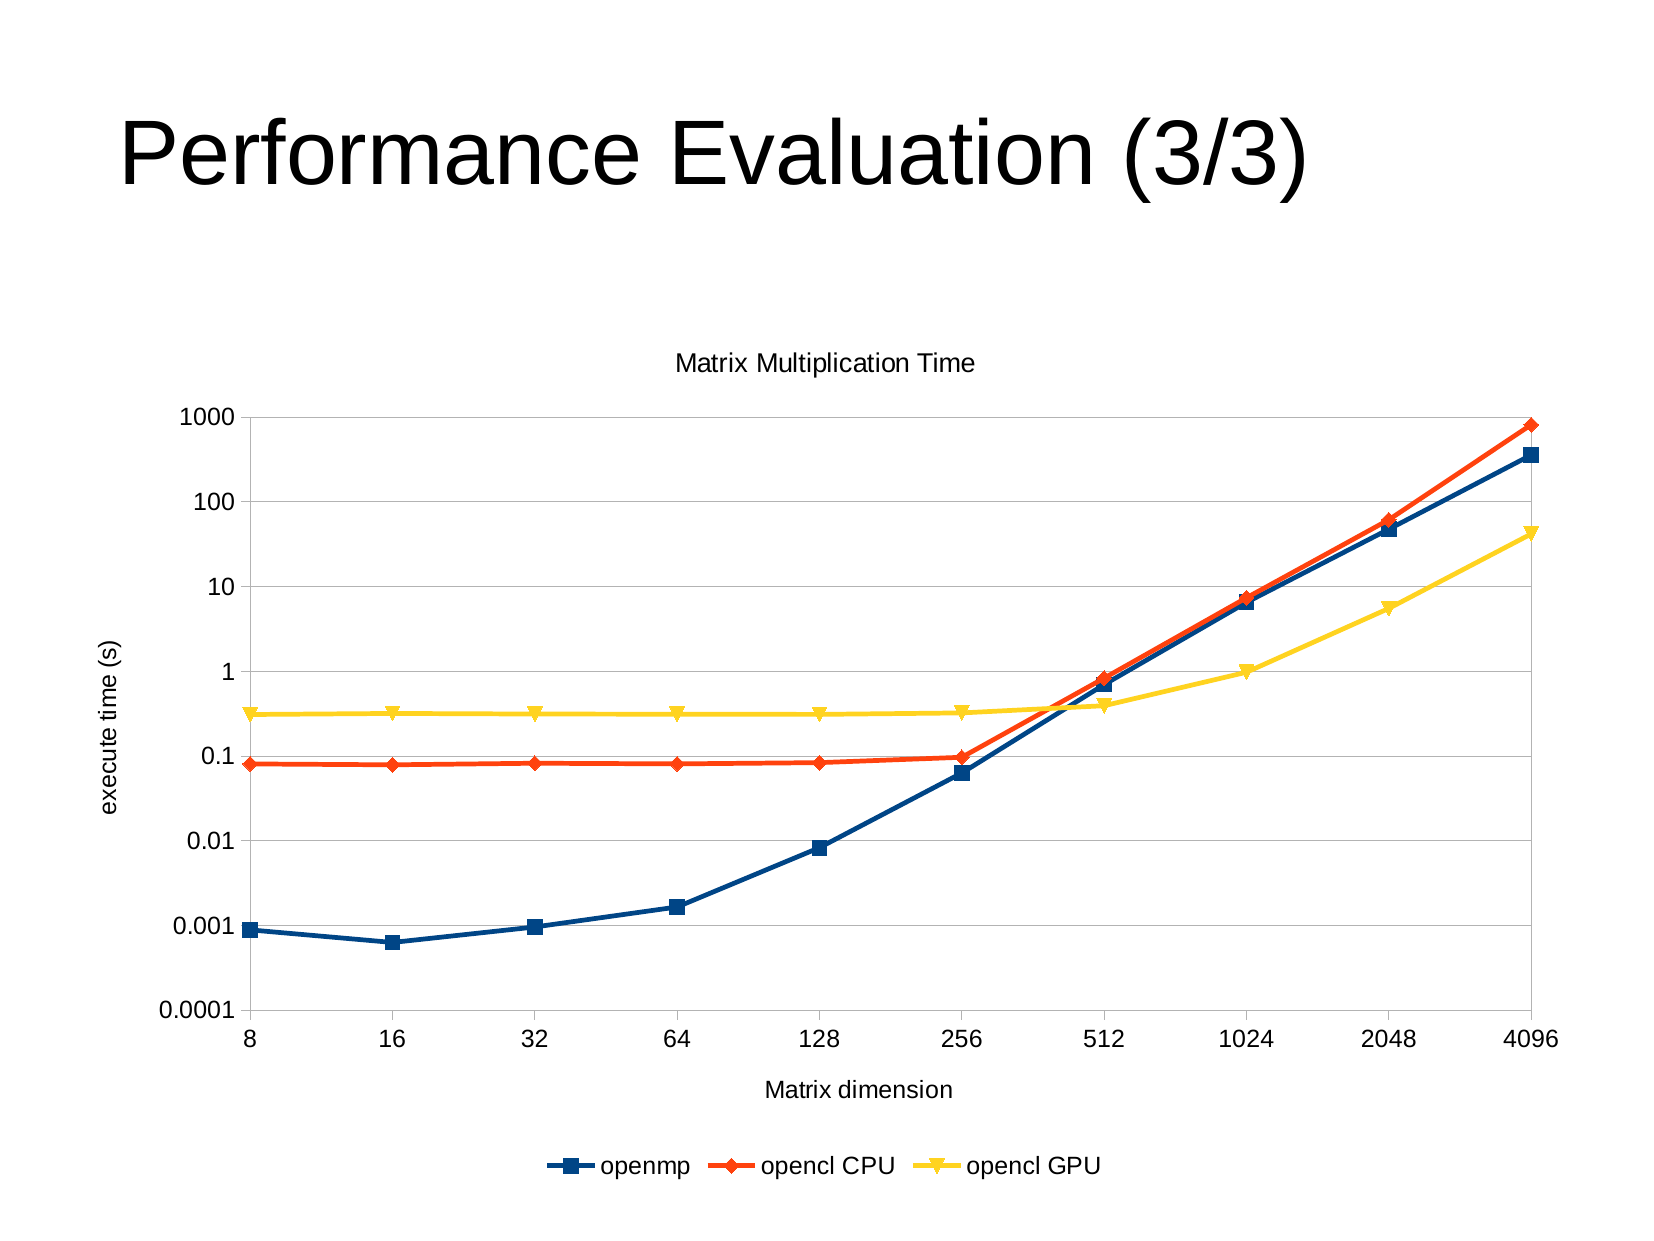

# Performance Evaluation (3/3)
### Chart: Matrix Multiplication Time
| Category | openmp | opencl CPU | opencl GPU |
|---|---|---|---|
| 8 | 0.0008906 | 0.0807561 | 0.3098836 |
| 16 | 0.0006333 | 0.0789521 | 0.3189658 |
| 32 | 0.0009641 | 0.0823368 | 0.313846 |
| 64 | 0.0016604 | 0.0809294 | 0.3125315 |
| 128 | 0.0083297 | 0.0837226 | 0.3109705 |
| 256 | 0.0632551 | 0.0968422 | 0.3235614 |
| 512 | 0.6994413 | 0.8324646 | 0.3937779 |
| 1024 | 6.5240932 | 7.3938445 | 0.9772417 |
| 2048 | 47.5627012 | 61.5213092 | 5.5396499 |
| 4096 | 357.12636575 | 811.962248 | 41.8775765 |